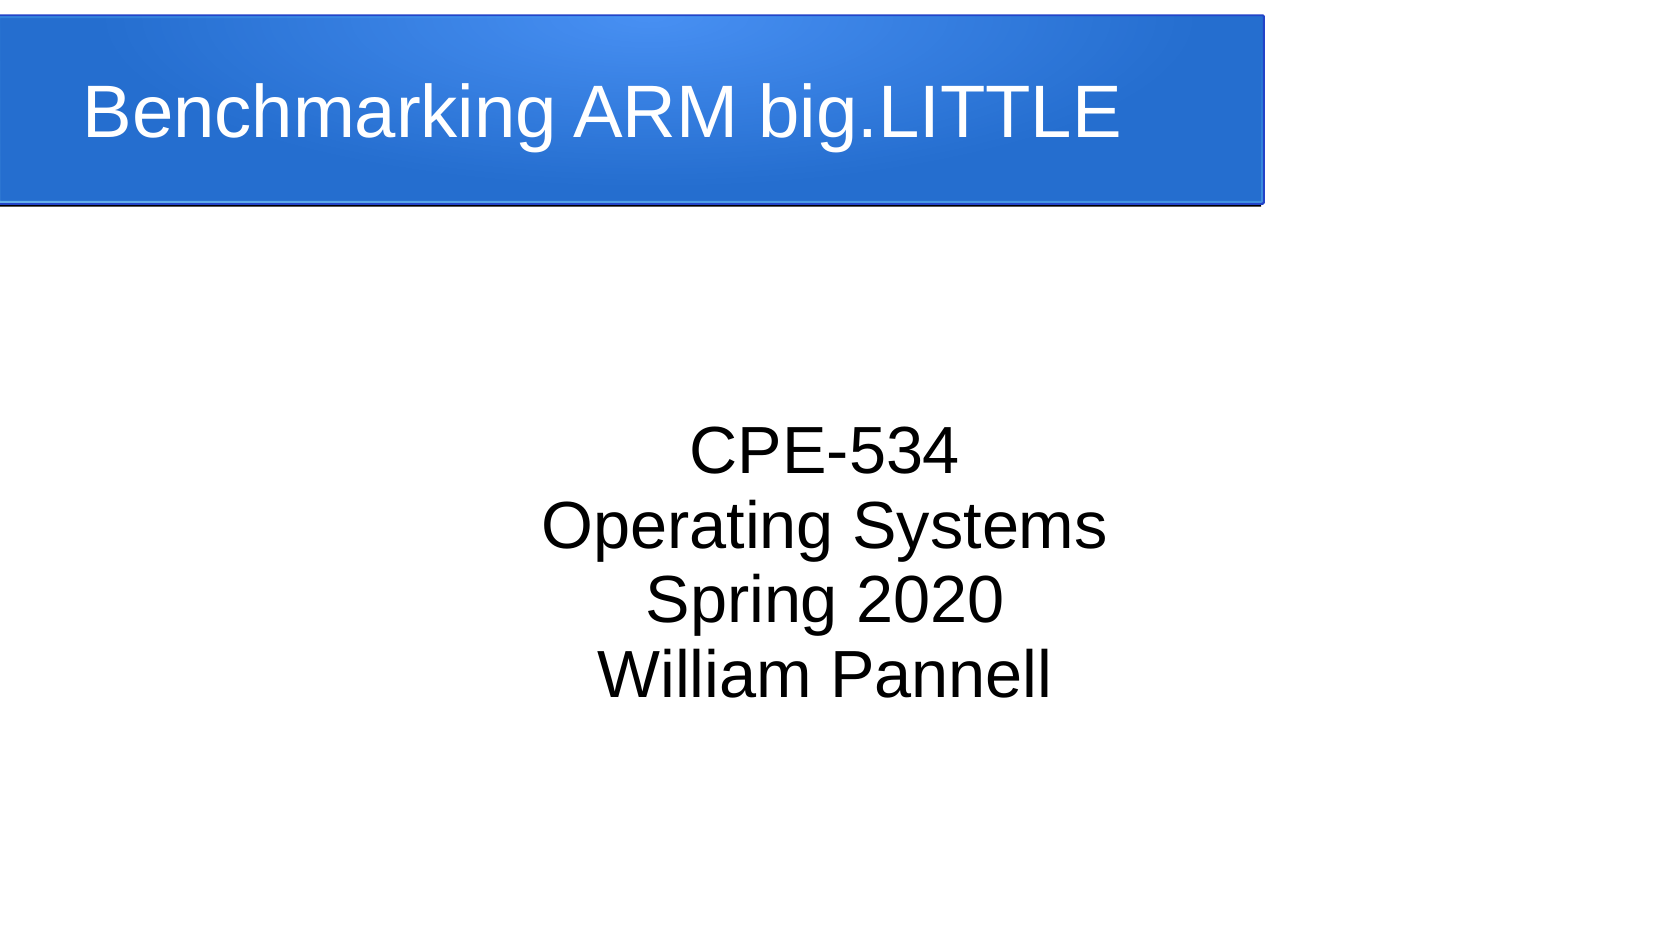

# Benchmarking ARM big.LITTLE
CPE-534
Operating Systems
Spring 2020
William Pannell